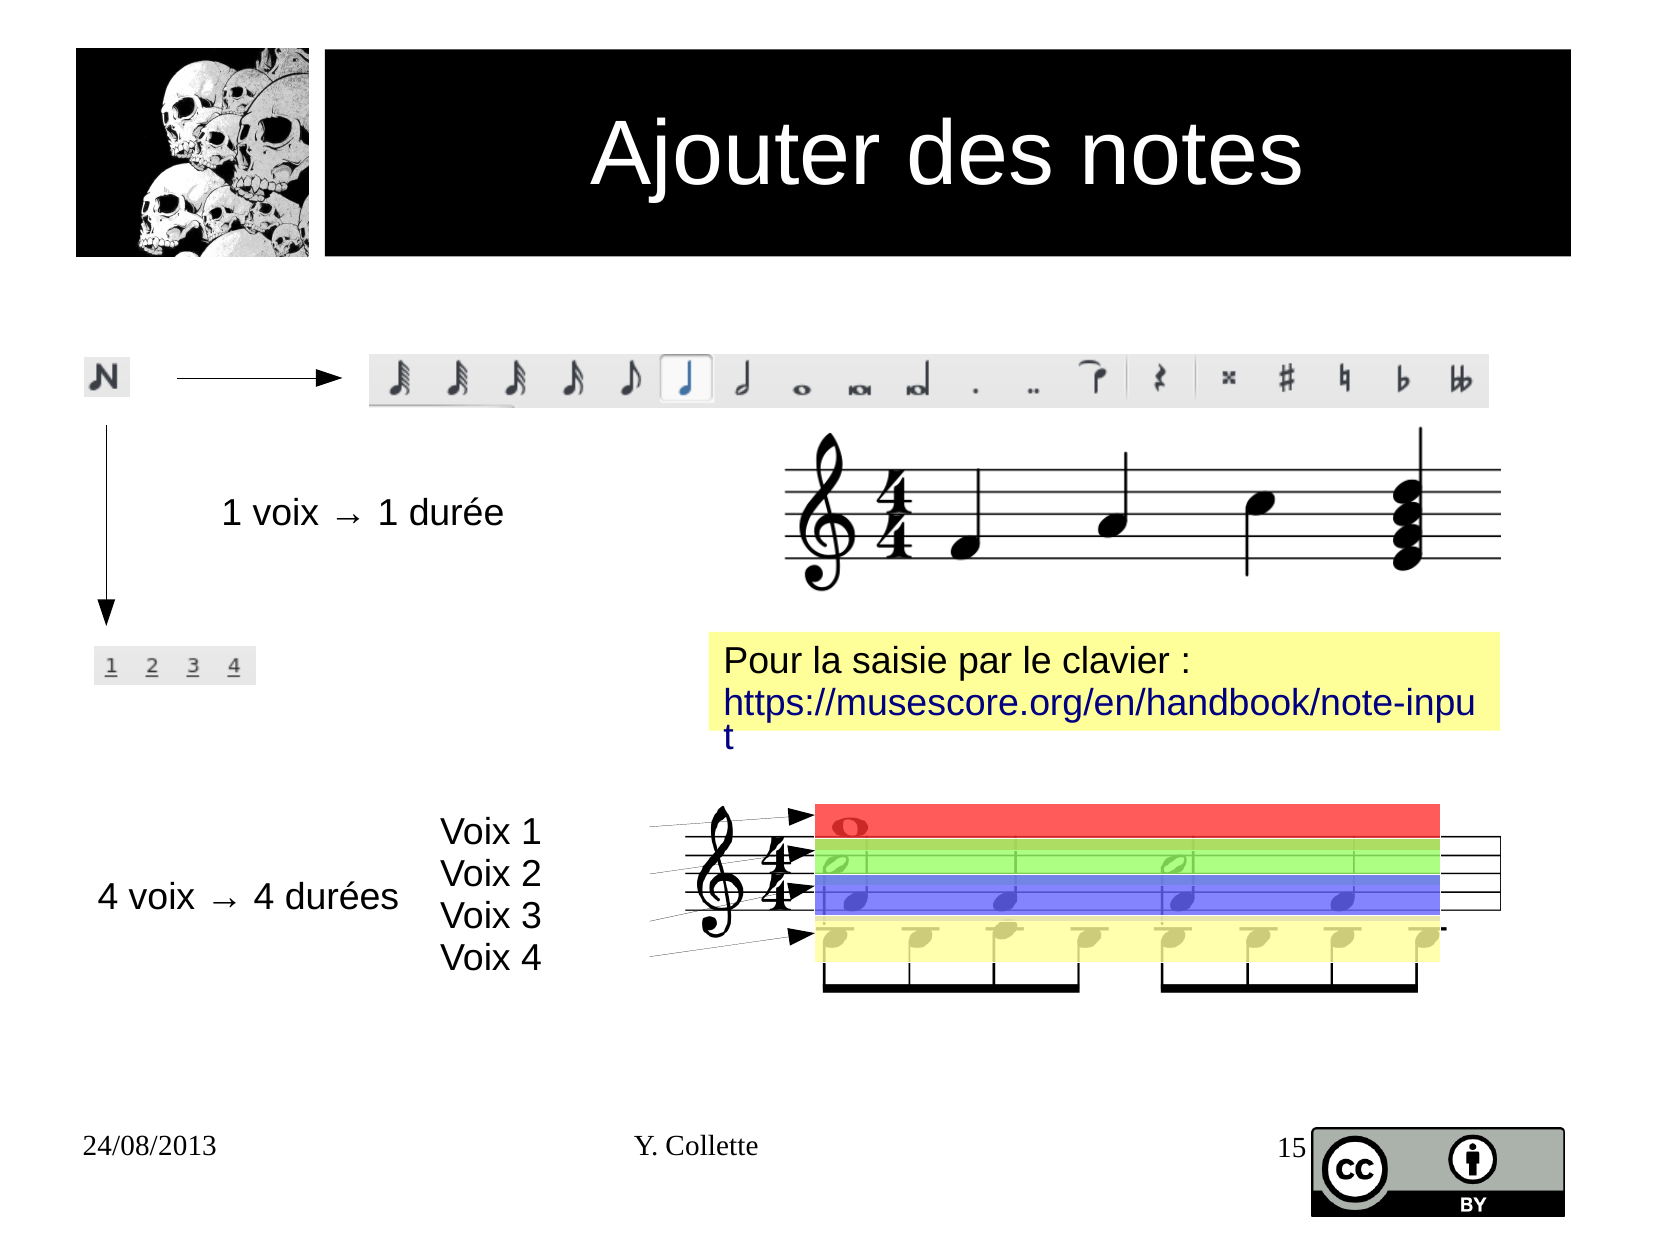

# Ajouter des notes
1 voix → 1 durée
Pour la saisie par le clavier :
https://musescore.org/en/handbook/note-input
Voix 1
Voix 2
Voix 3
Voix 4
4 voix → 4 durées
Y. Collette
15